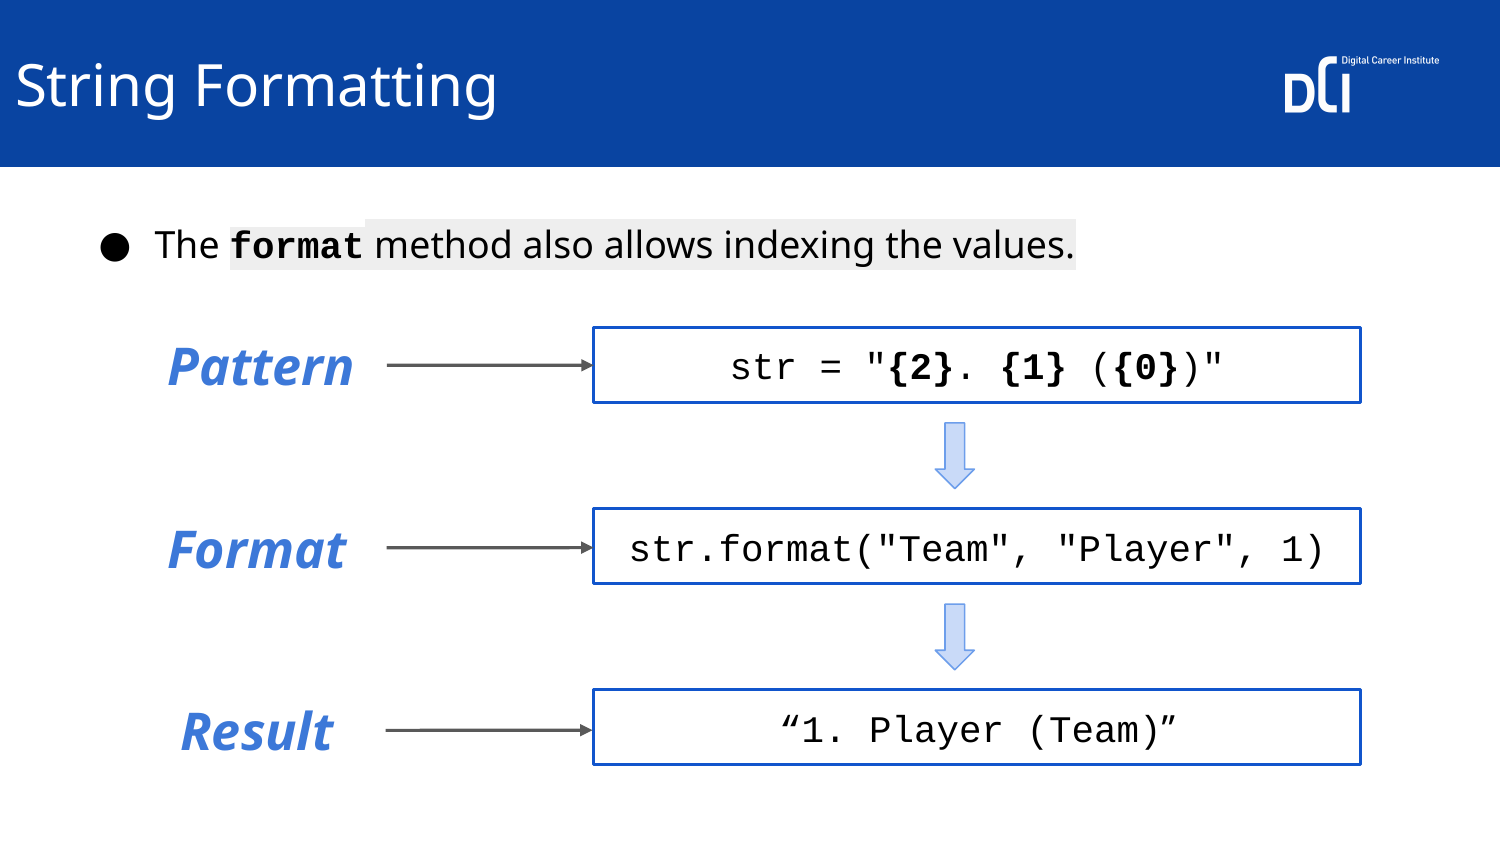

# String Formatting
The format method also allows indexing the values.
Pattern
str = "{2}. {1} ({0})"
Format
str.format("Team", "Player", 1)
Result
“1. Player (Team)”